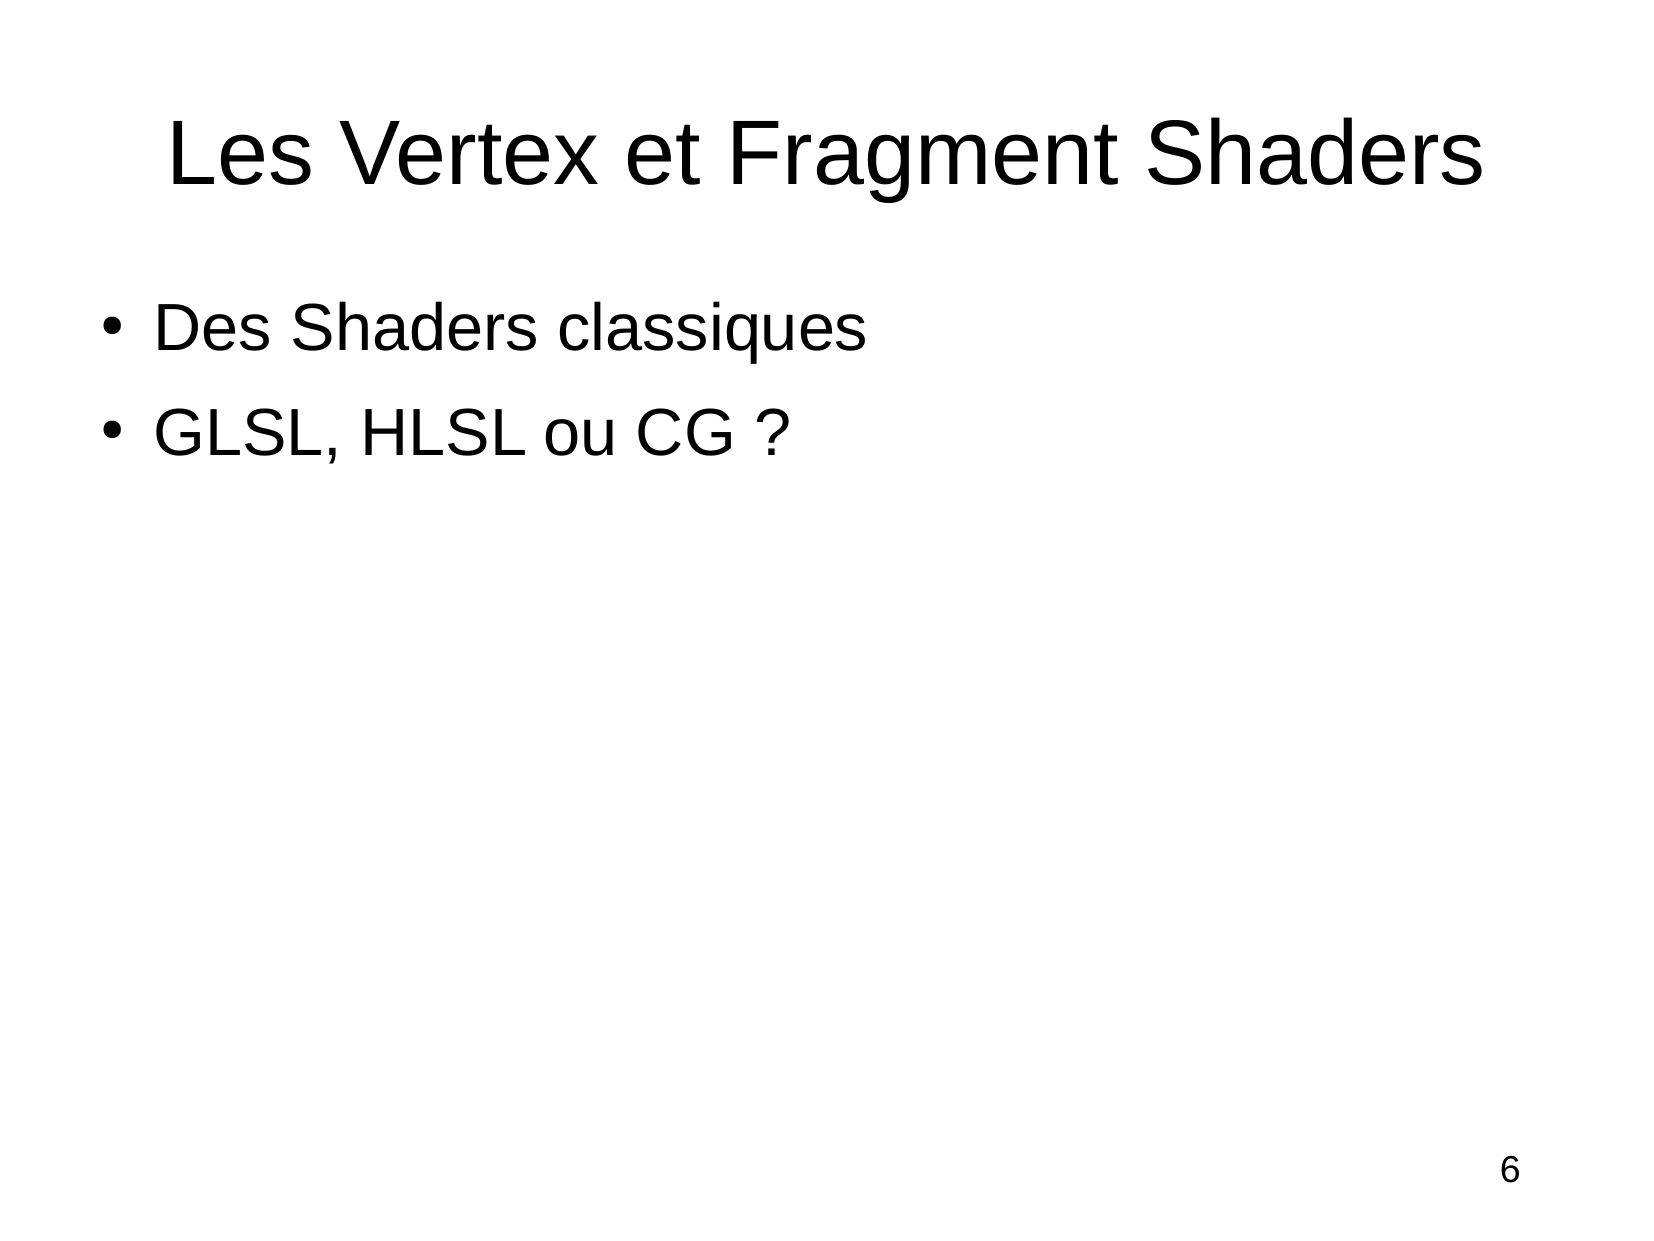

# Les Vertex et Fragment Shaders
Des Shaders classiques
GLSL, HLSL ou CG ?